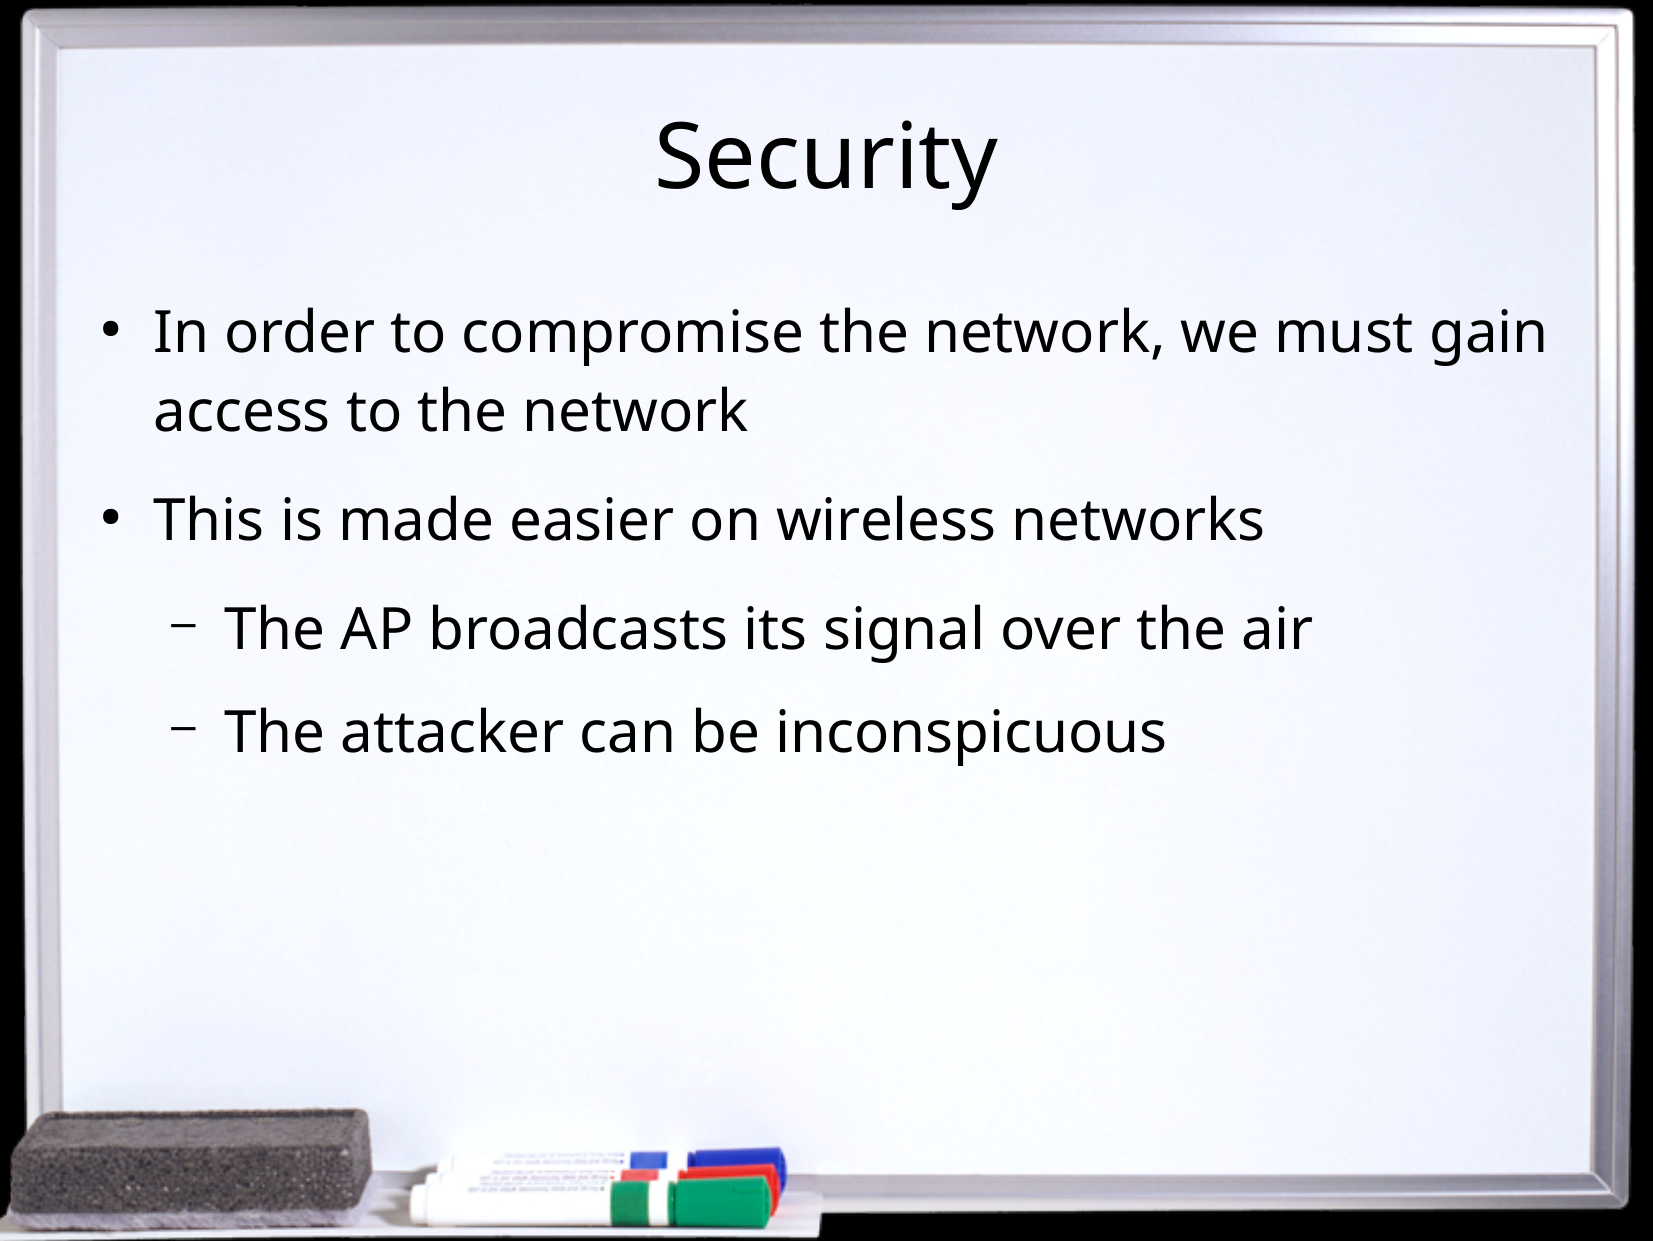

# Security
In order to compromise the network, we must gain access to the network
This is made easier on wireless networks
The AP broadcasts its signal over the air
The attacker can be inconspicuous